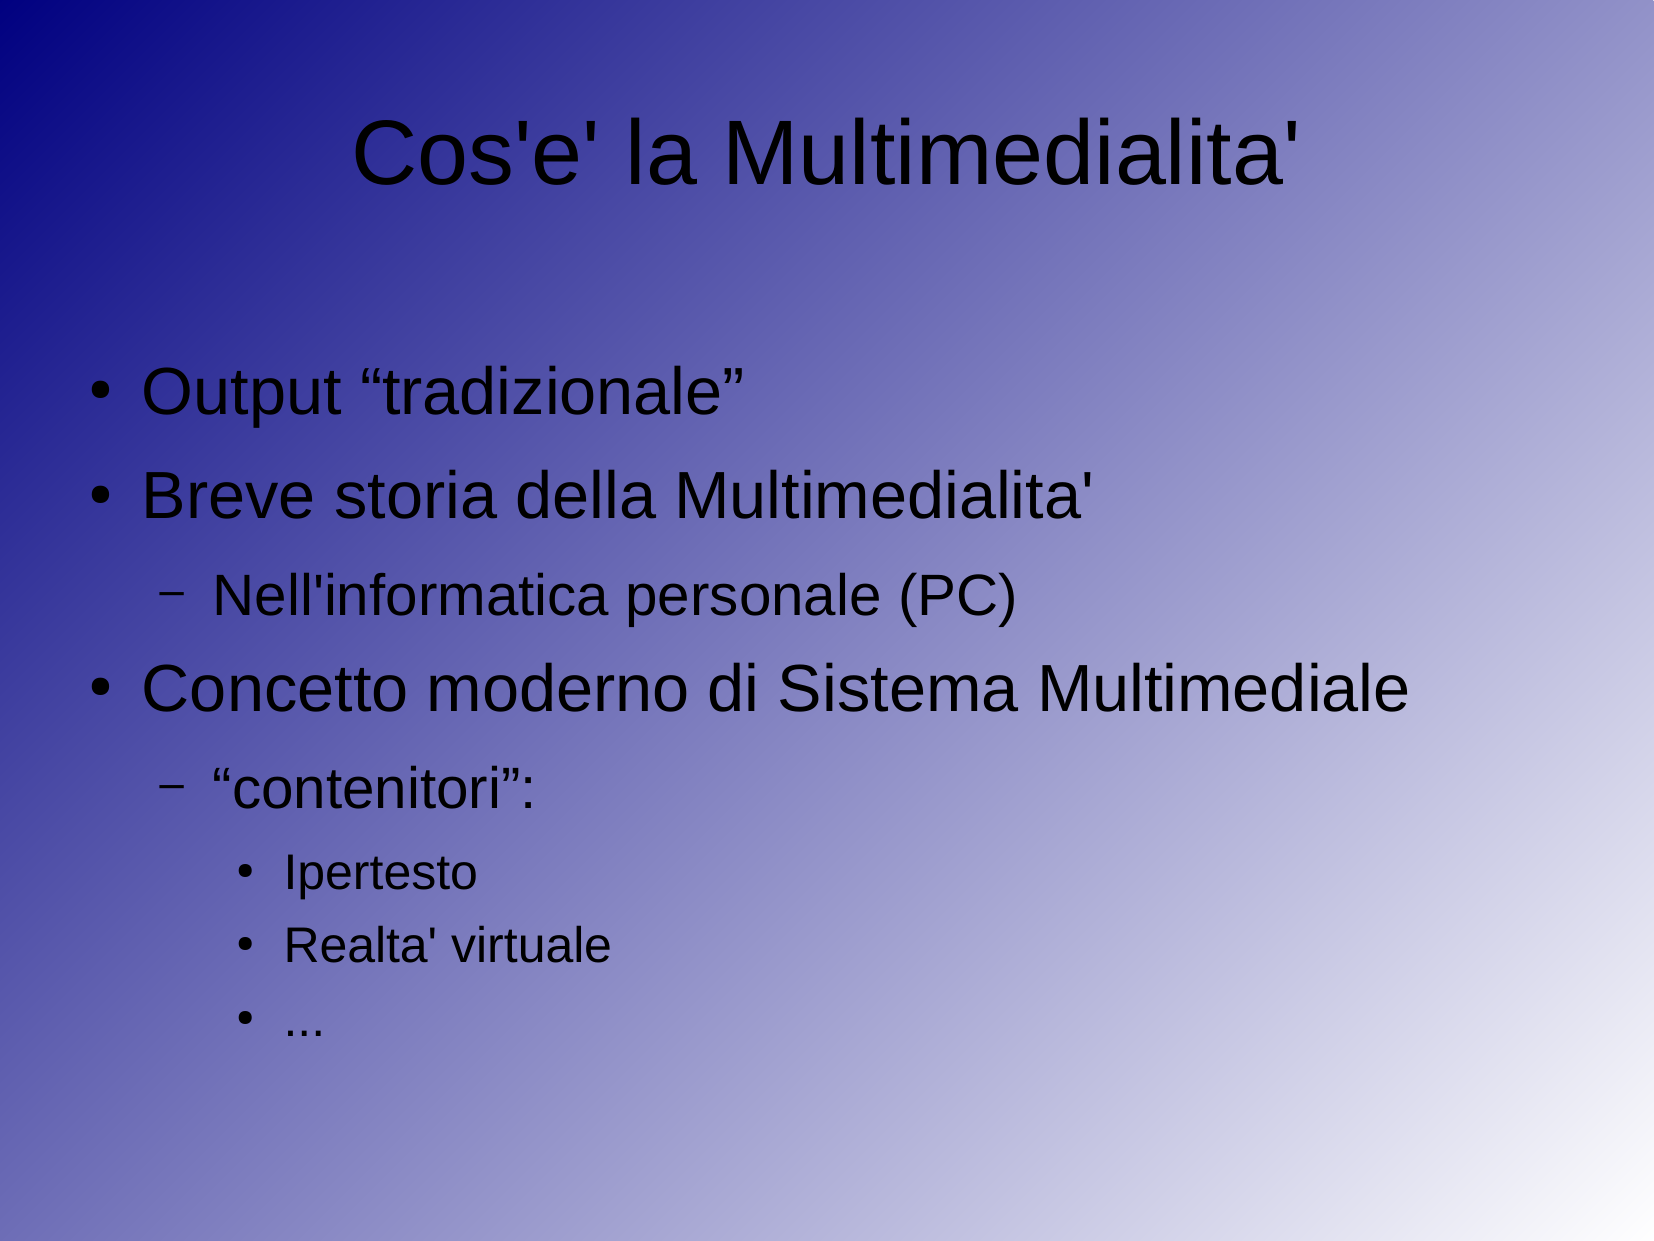

# Cos'e' la Multimedialita'
Output “tradizionale”
Breve storia della Multimedialita'
Nell'informatica personale (PC)
Concetto moderno di Sistema Multimediale
“contenitori”:
Ipertesto
Realta' virtuale
...